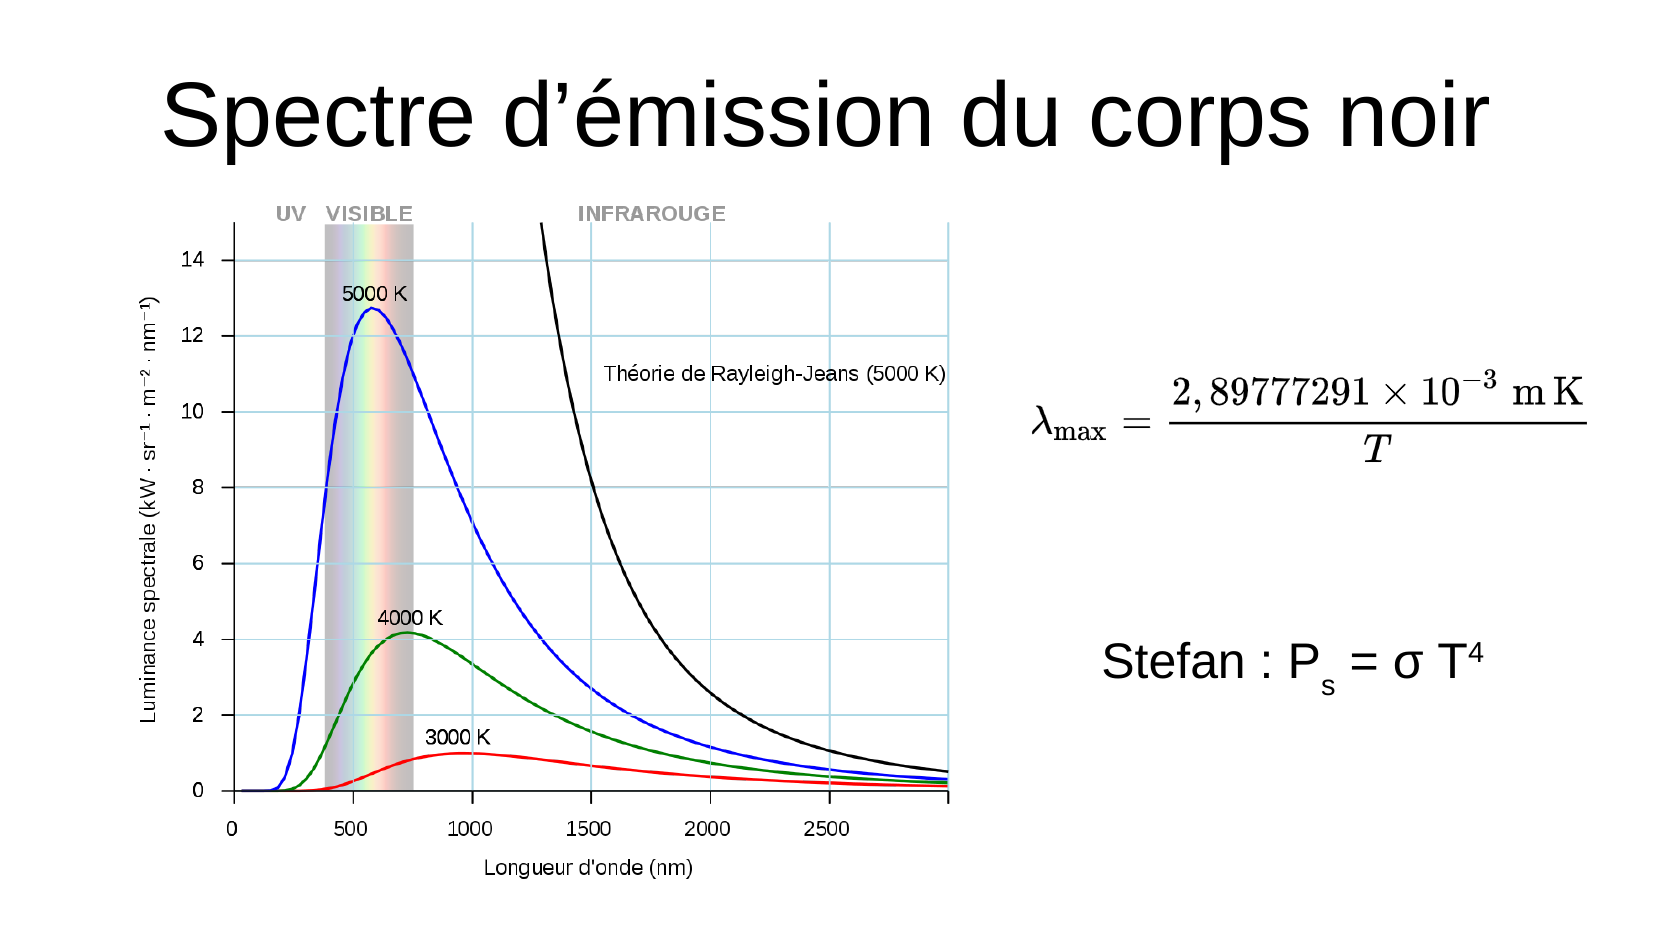

# Spectre d’émission du corps noir
Stefan : Ps = σ T4